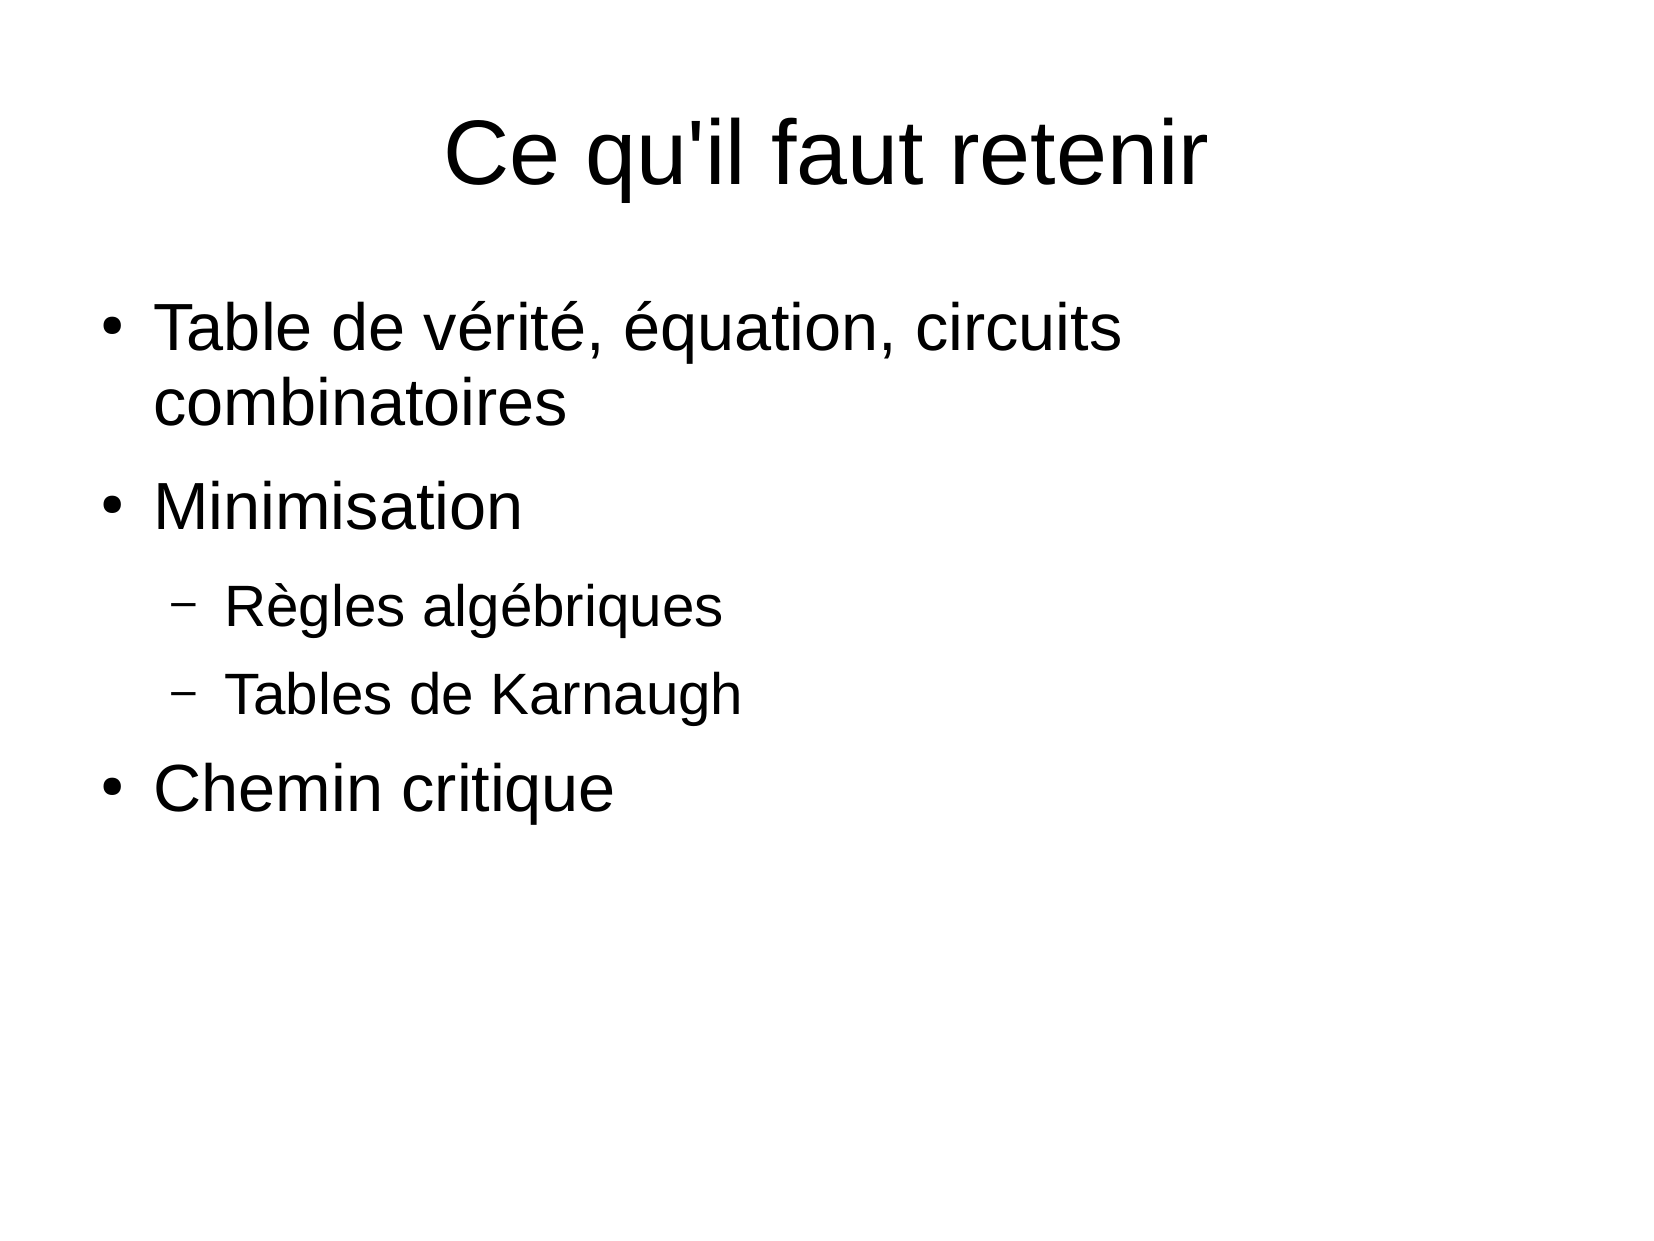

# Ce qu'il faut retenir
Table de vérité, équation, circuits combinatoires
Minimisation
Règles algébriques
Tables de Karnaugh
Chemin critique